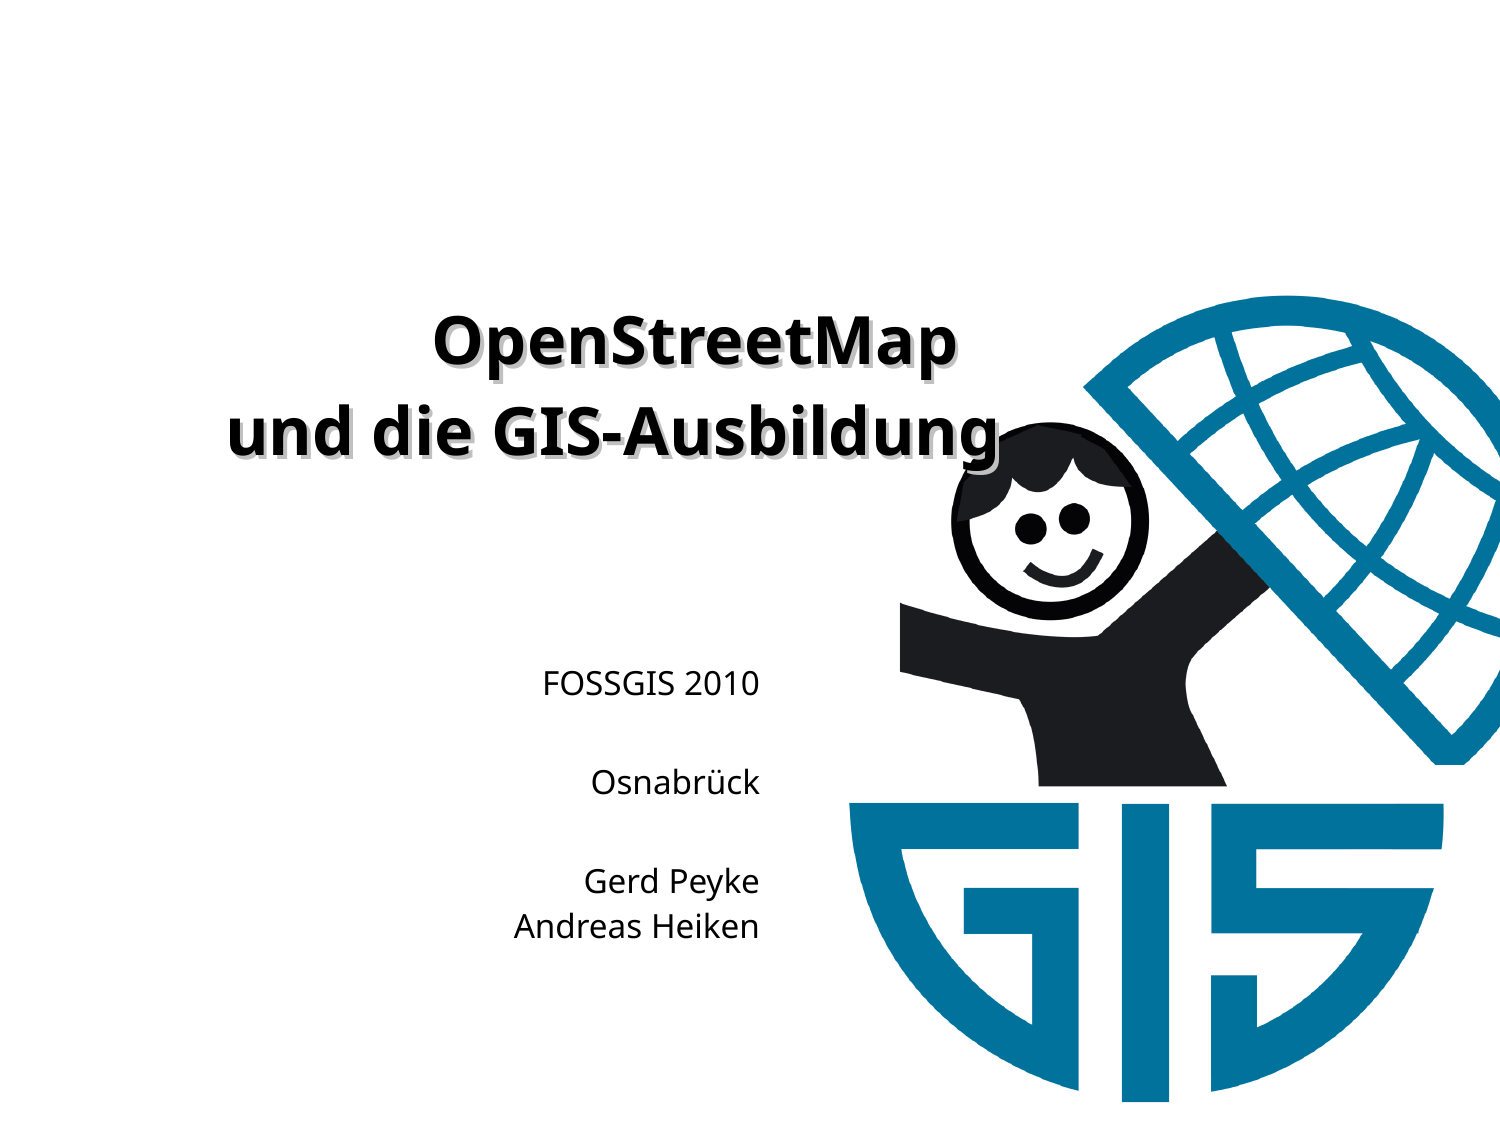

# OpenStreetMap und die GIS-Ausbildung
FOSSGIS 2010
 Osnabrück
 Gerd Peyke Andreas Heiken